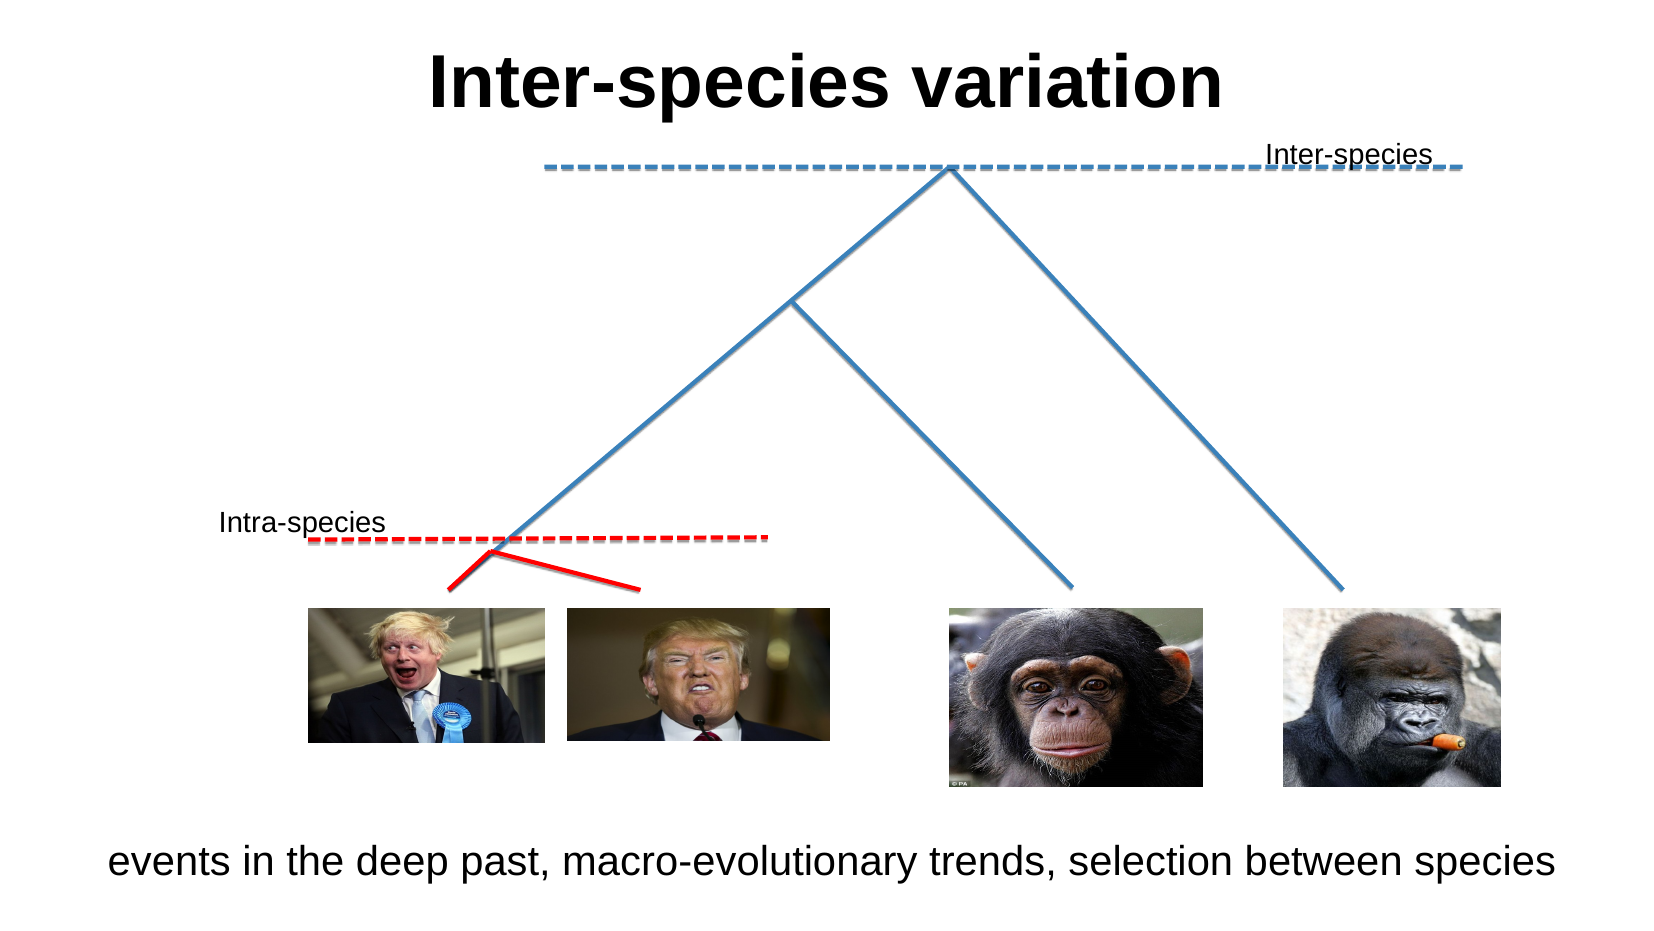

# Inter-species variation
Inter-species
Intra-species
events in the deep past, macro-evolutionary trends, selection between species